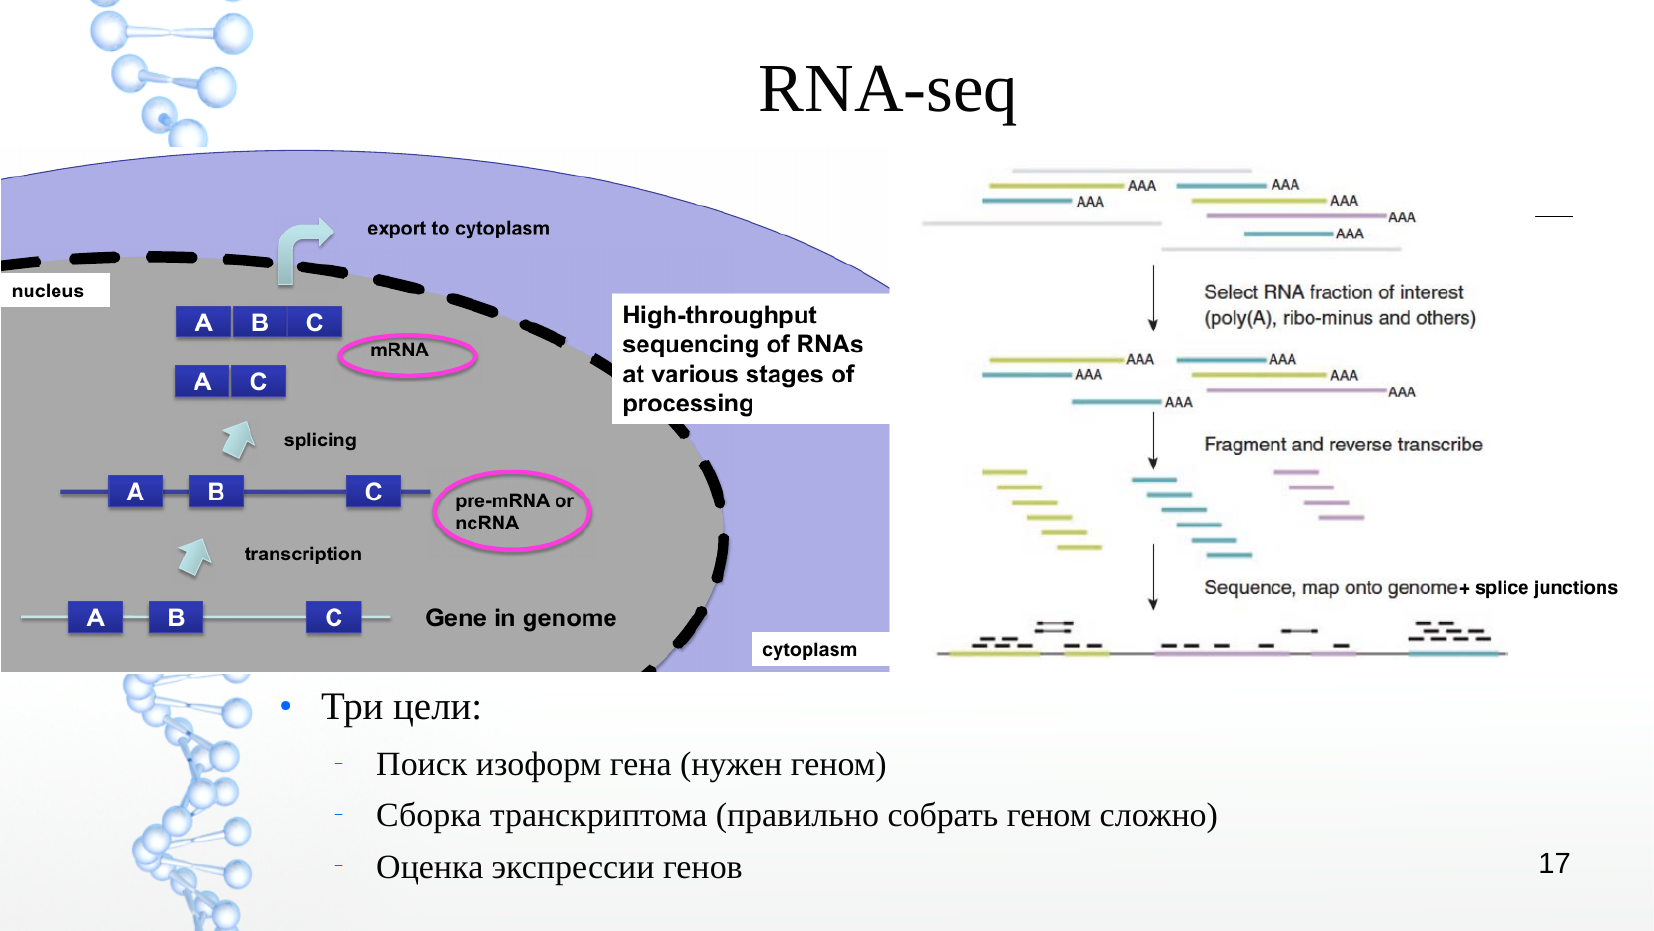

# RNA-seq
Три цели:
Поиск изоформ гена (нужен геном)
Сборка транскриптома (правильно собрать геном сложно)
Оценка экспрессии генов
17